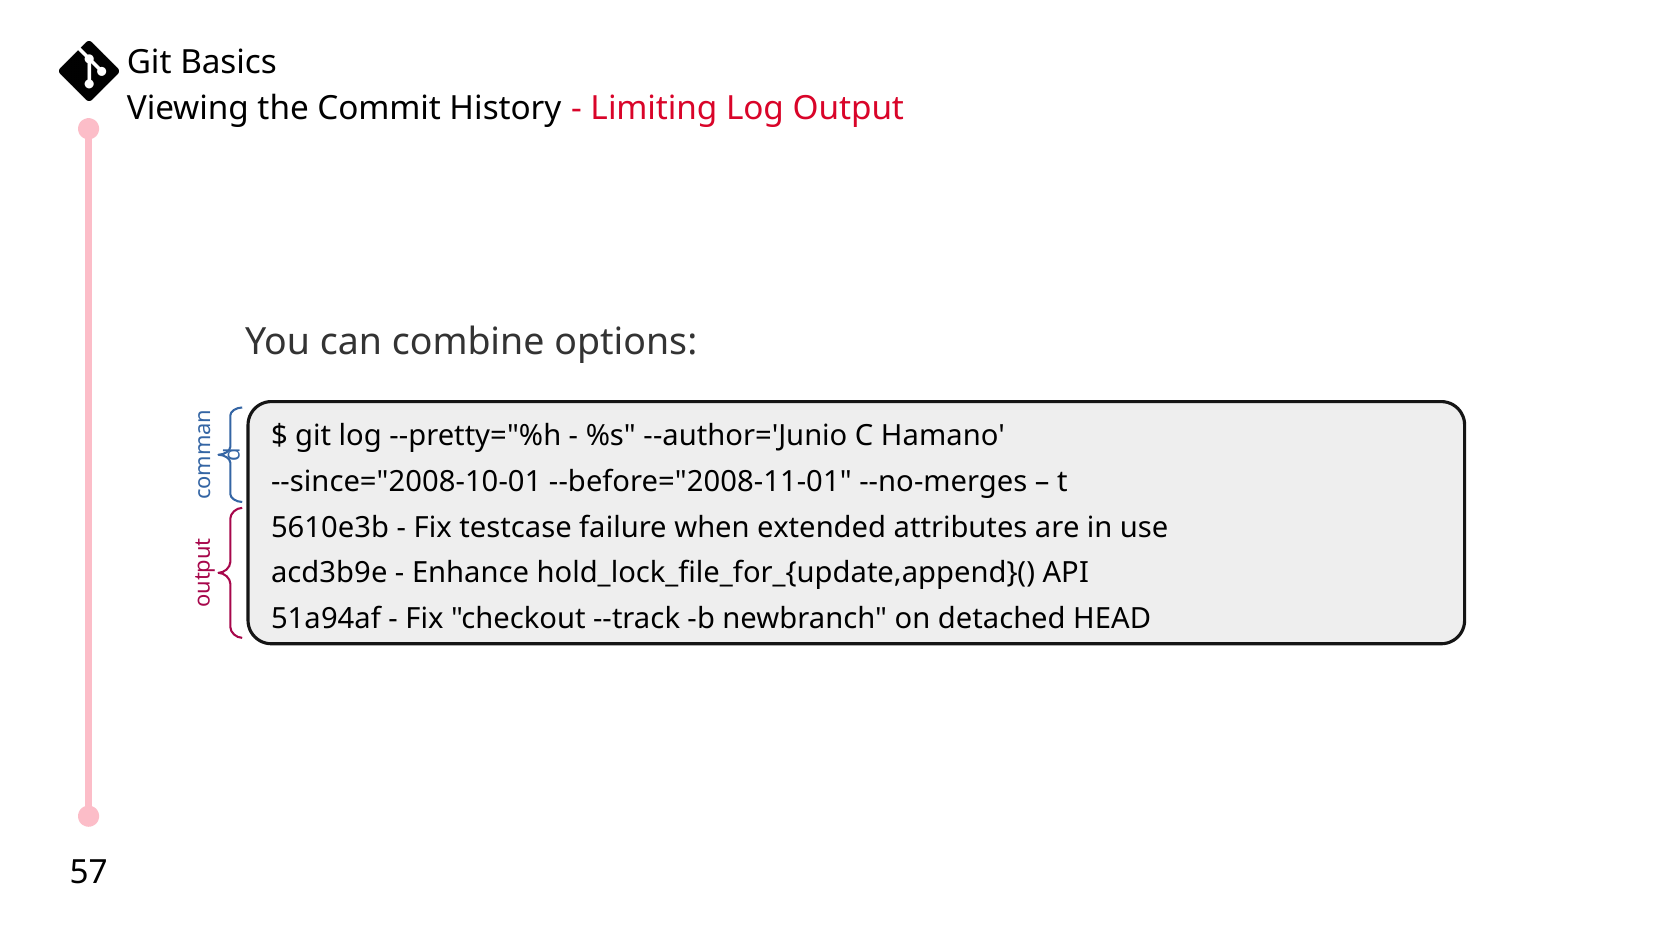

Git Basics
Viewing the Commit History - Limiting Log Output
You can combine options:
$ git log --pretty="%h - %s" --author='Junio C Hamano'
--since="2008-10-01 --before="2008-11-01" --no-merges – t
5610e3b - Fix testcase failure when extended attributes are in use
acd3b9e - Enhance hold_lock_file_for_{update,append}() API
51a94af - Fix "checkout --track -b newbranch" on detached HEAD
command
output
57